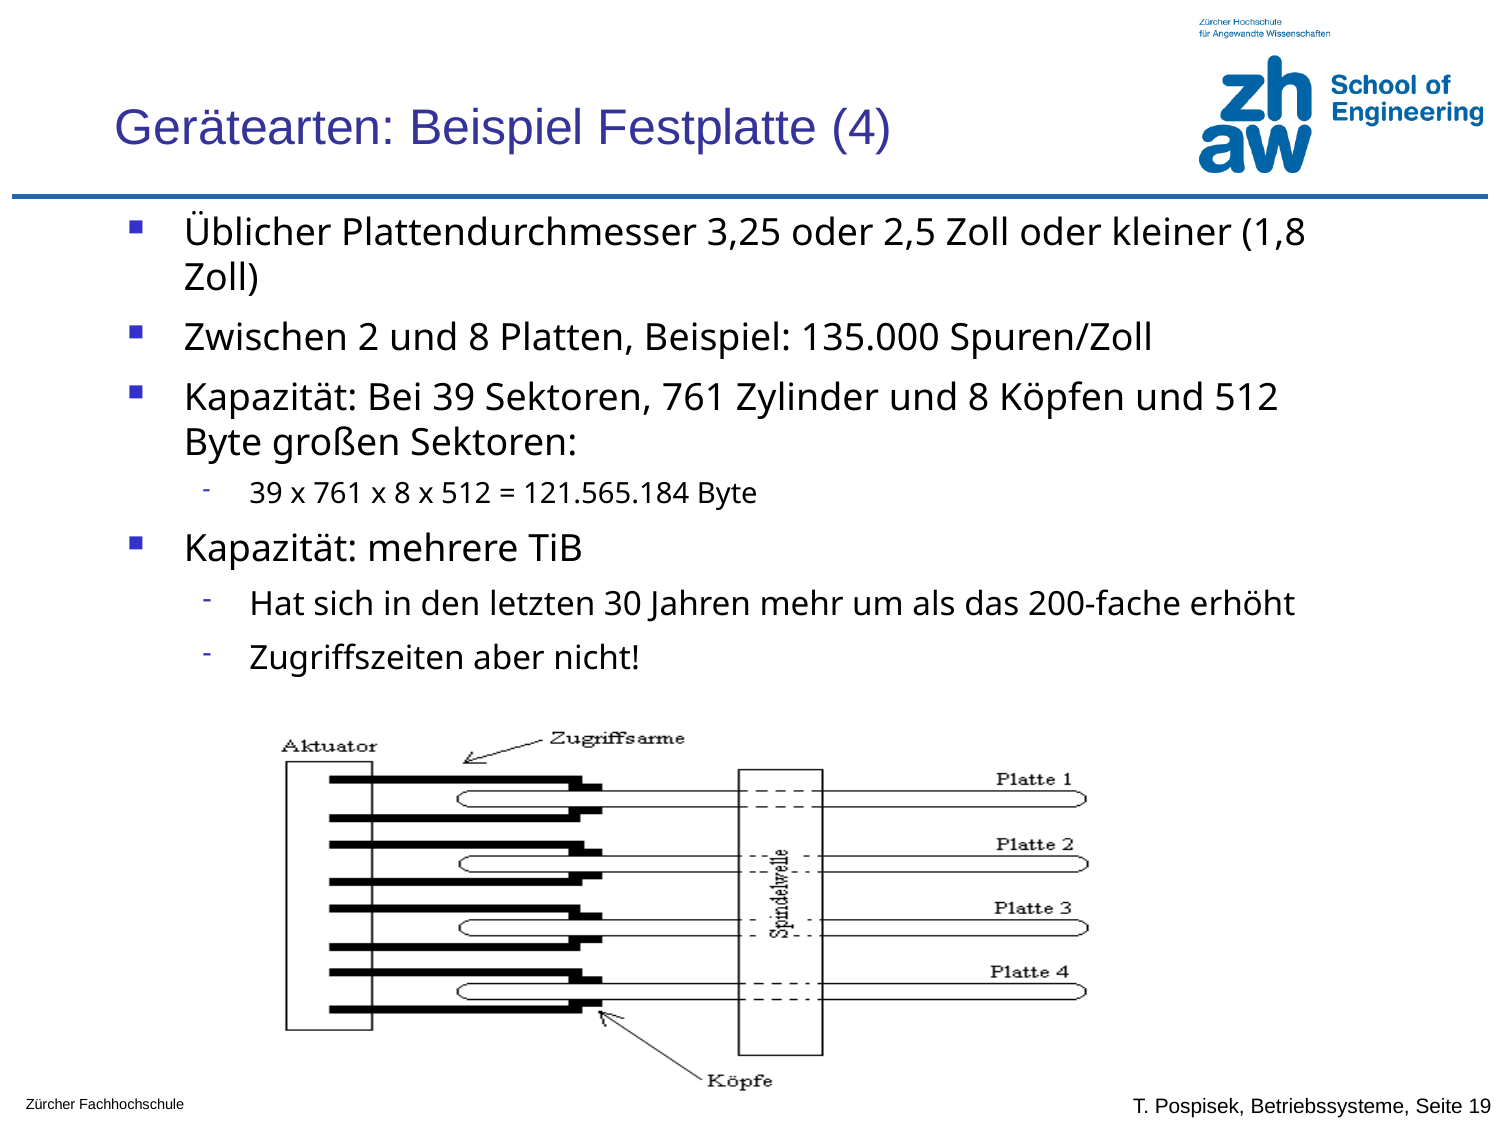

# Gerätearten: Beispiel Festplatte (4)
Üblicher Plattendurchmesser 3,25 oder 2,5 Zoll oder kleiner (1,8 Zoll)
Zwischen 2 und 8 Platten, Beispiel: 135.000 Spuren/Zoll
Kapazität: Bei 39 Sektoren, 761 Zylinder und 8 Köpfen und 512 Byte großen Sektoren:
39 x 761 x 8 x 512 = 121.565.184 Byte
Kapazität: mehrere TiB
Hat sich in den letzten 30 Jahren mehr um als das 200-fache erhöht
Zugriffszeiten aber nicht!